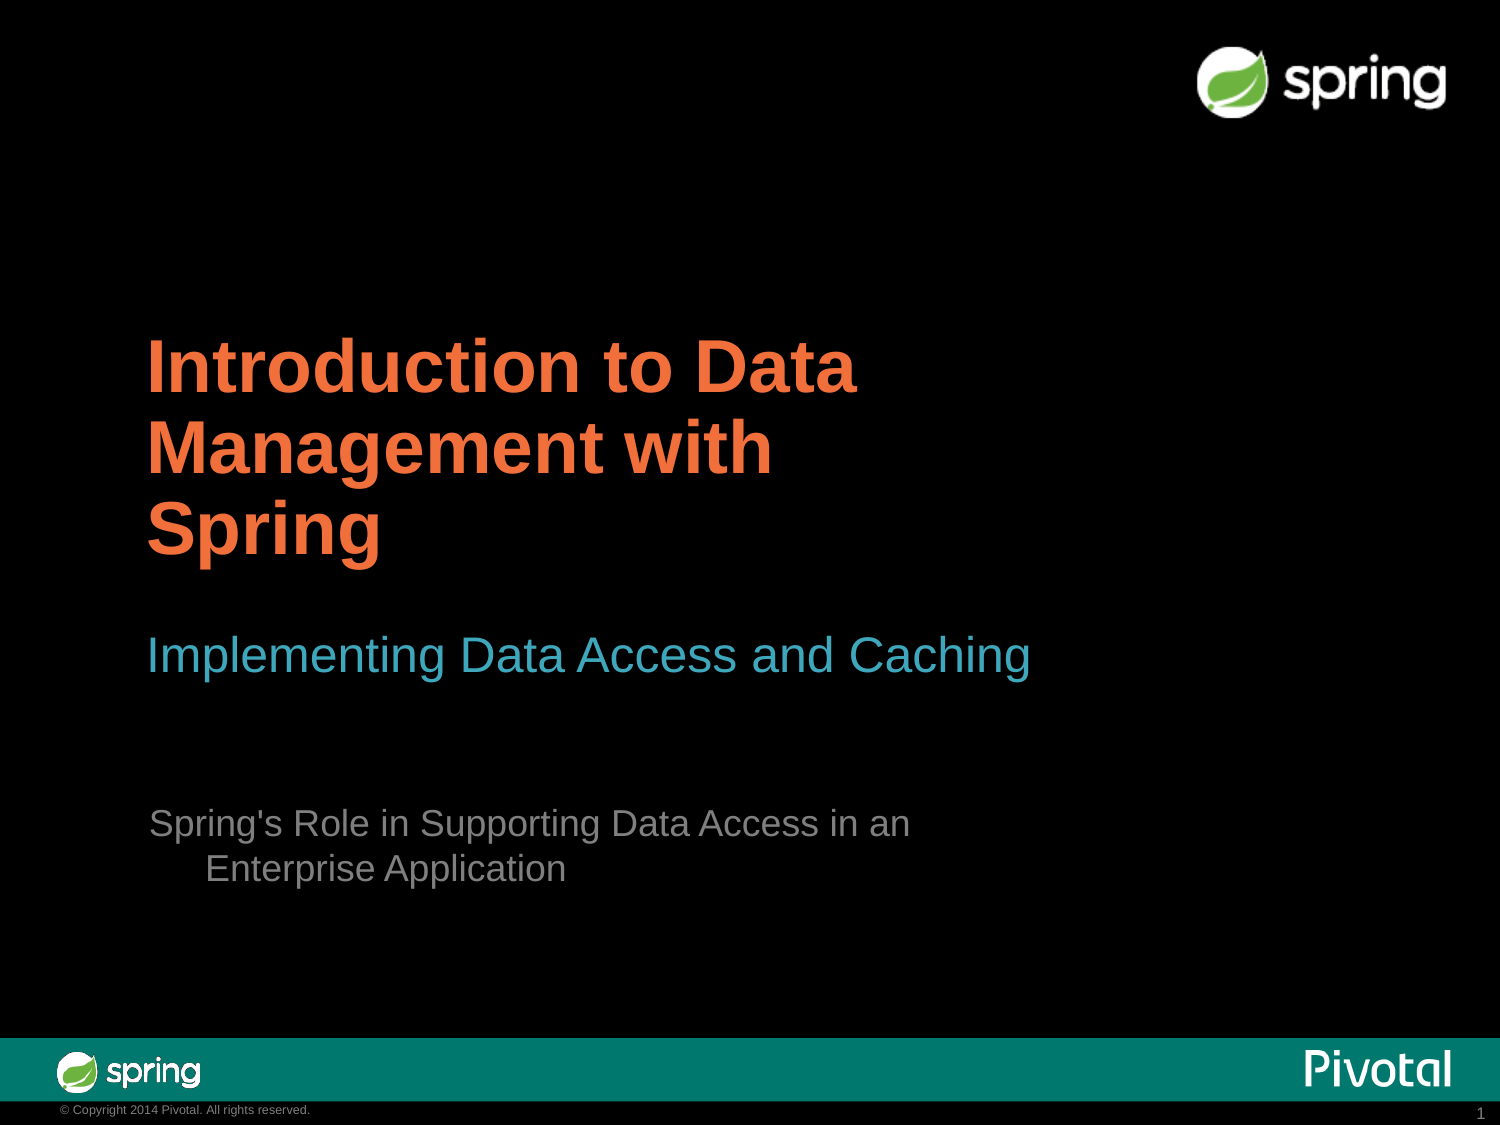

# Introduction to Data Management with Spring
Implementing Data Access and Caching
Spring's Role in Supporting Data Access in an Enterprise Application